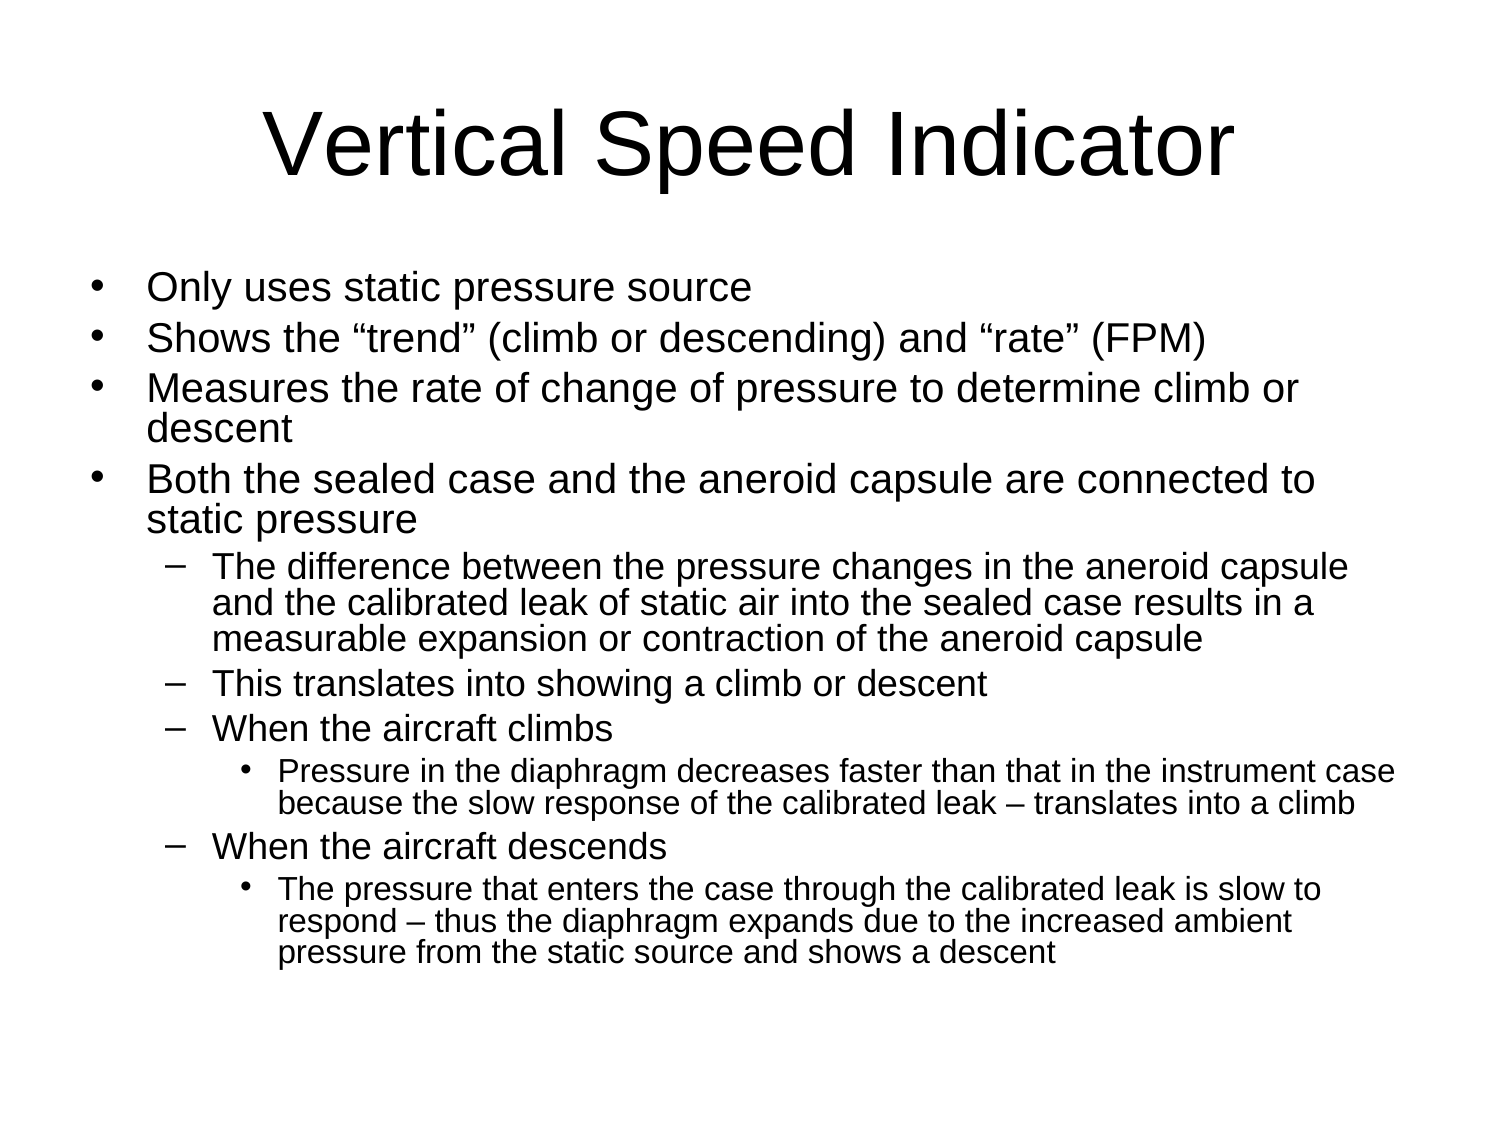

# Vertical Speed Indicator
Only uses static pressure source
Shows the “trend” (climb or descending) and “rate” (FPM)
Measures the rate of change of pressure to determine climb or descent
Both the sealed case and the aneroid capsule are connected to static pressure
The difference between the pressure changes in the aneroid capsule and the calibrated leak of static air into the sealed case results in a measurable expansion or contraction of the aneroid capsule
This translates into showing a climb or descent
When the aircraft climbs
Pressure in the diaphragm decreases faster than that in the instrument case because the slow response of the calibrated leak – translates into a climb
When the aircraft descends
The pressure that enters the case through the calibrated leak is slow to respond – thus the diaphragm expands due to the increased ambient pressure from the static source and shows a descent